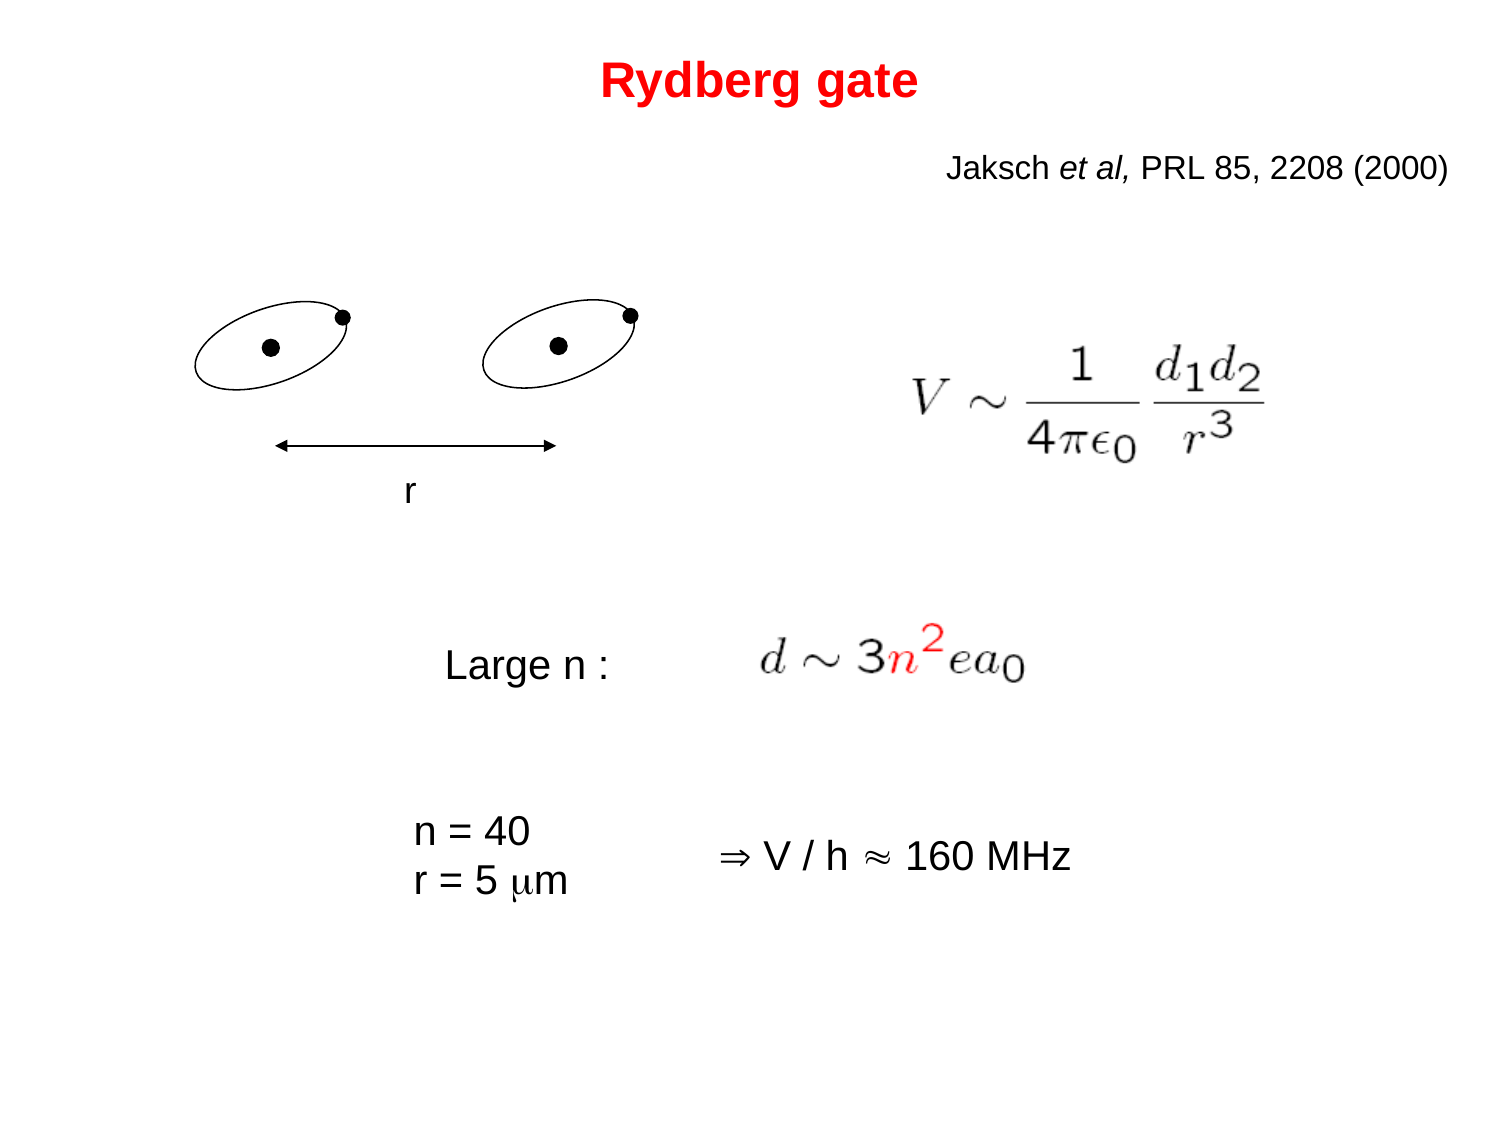

Rydberg gate
Jaksch et al, PRL 85, 2208 (2000)
r
Large n :
n = 40
r = 5 m
 V / h  160 MHz